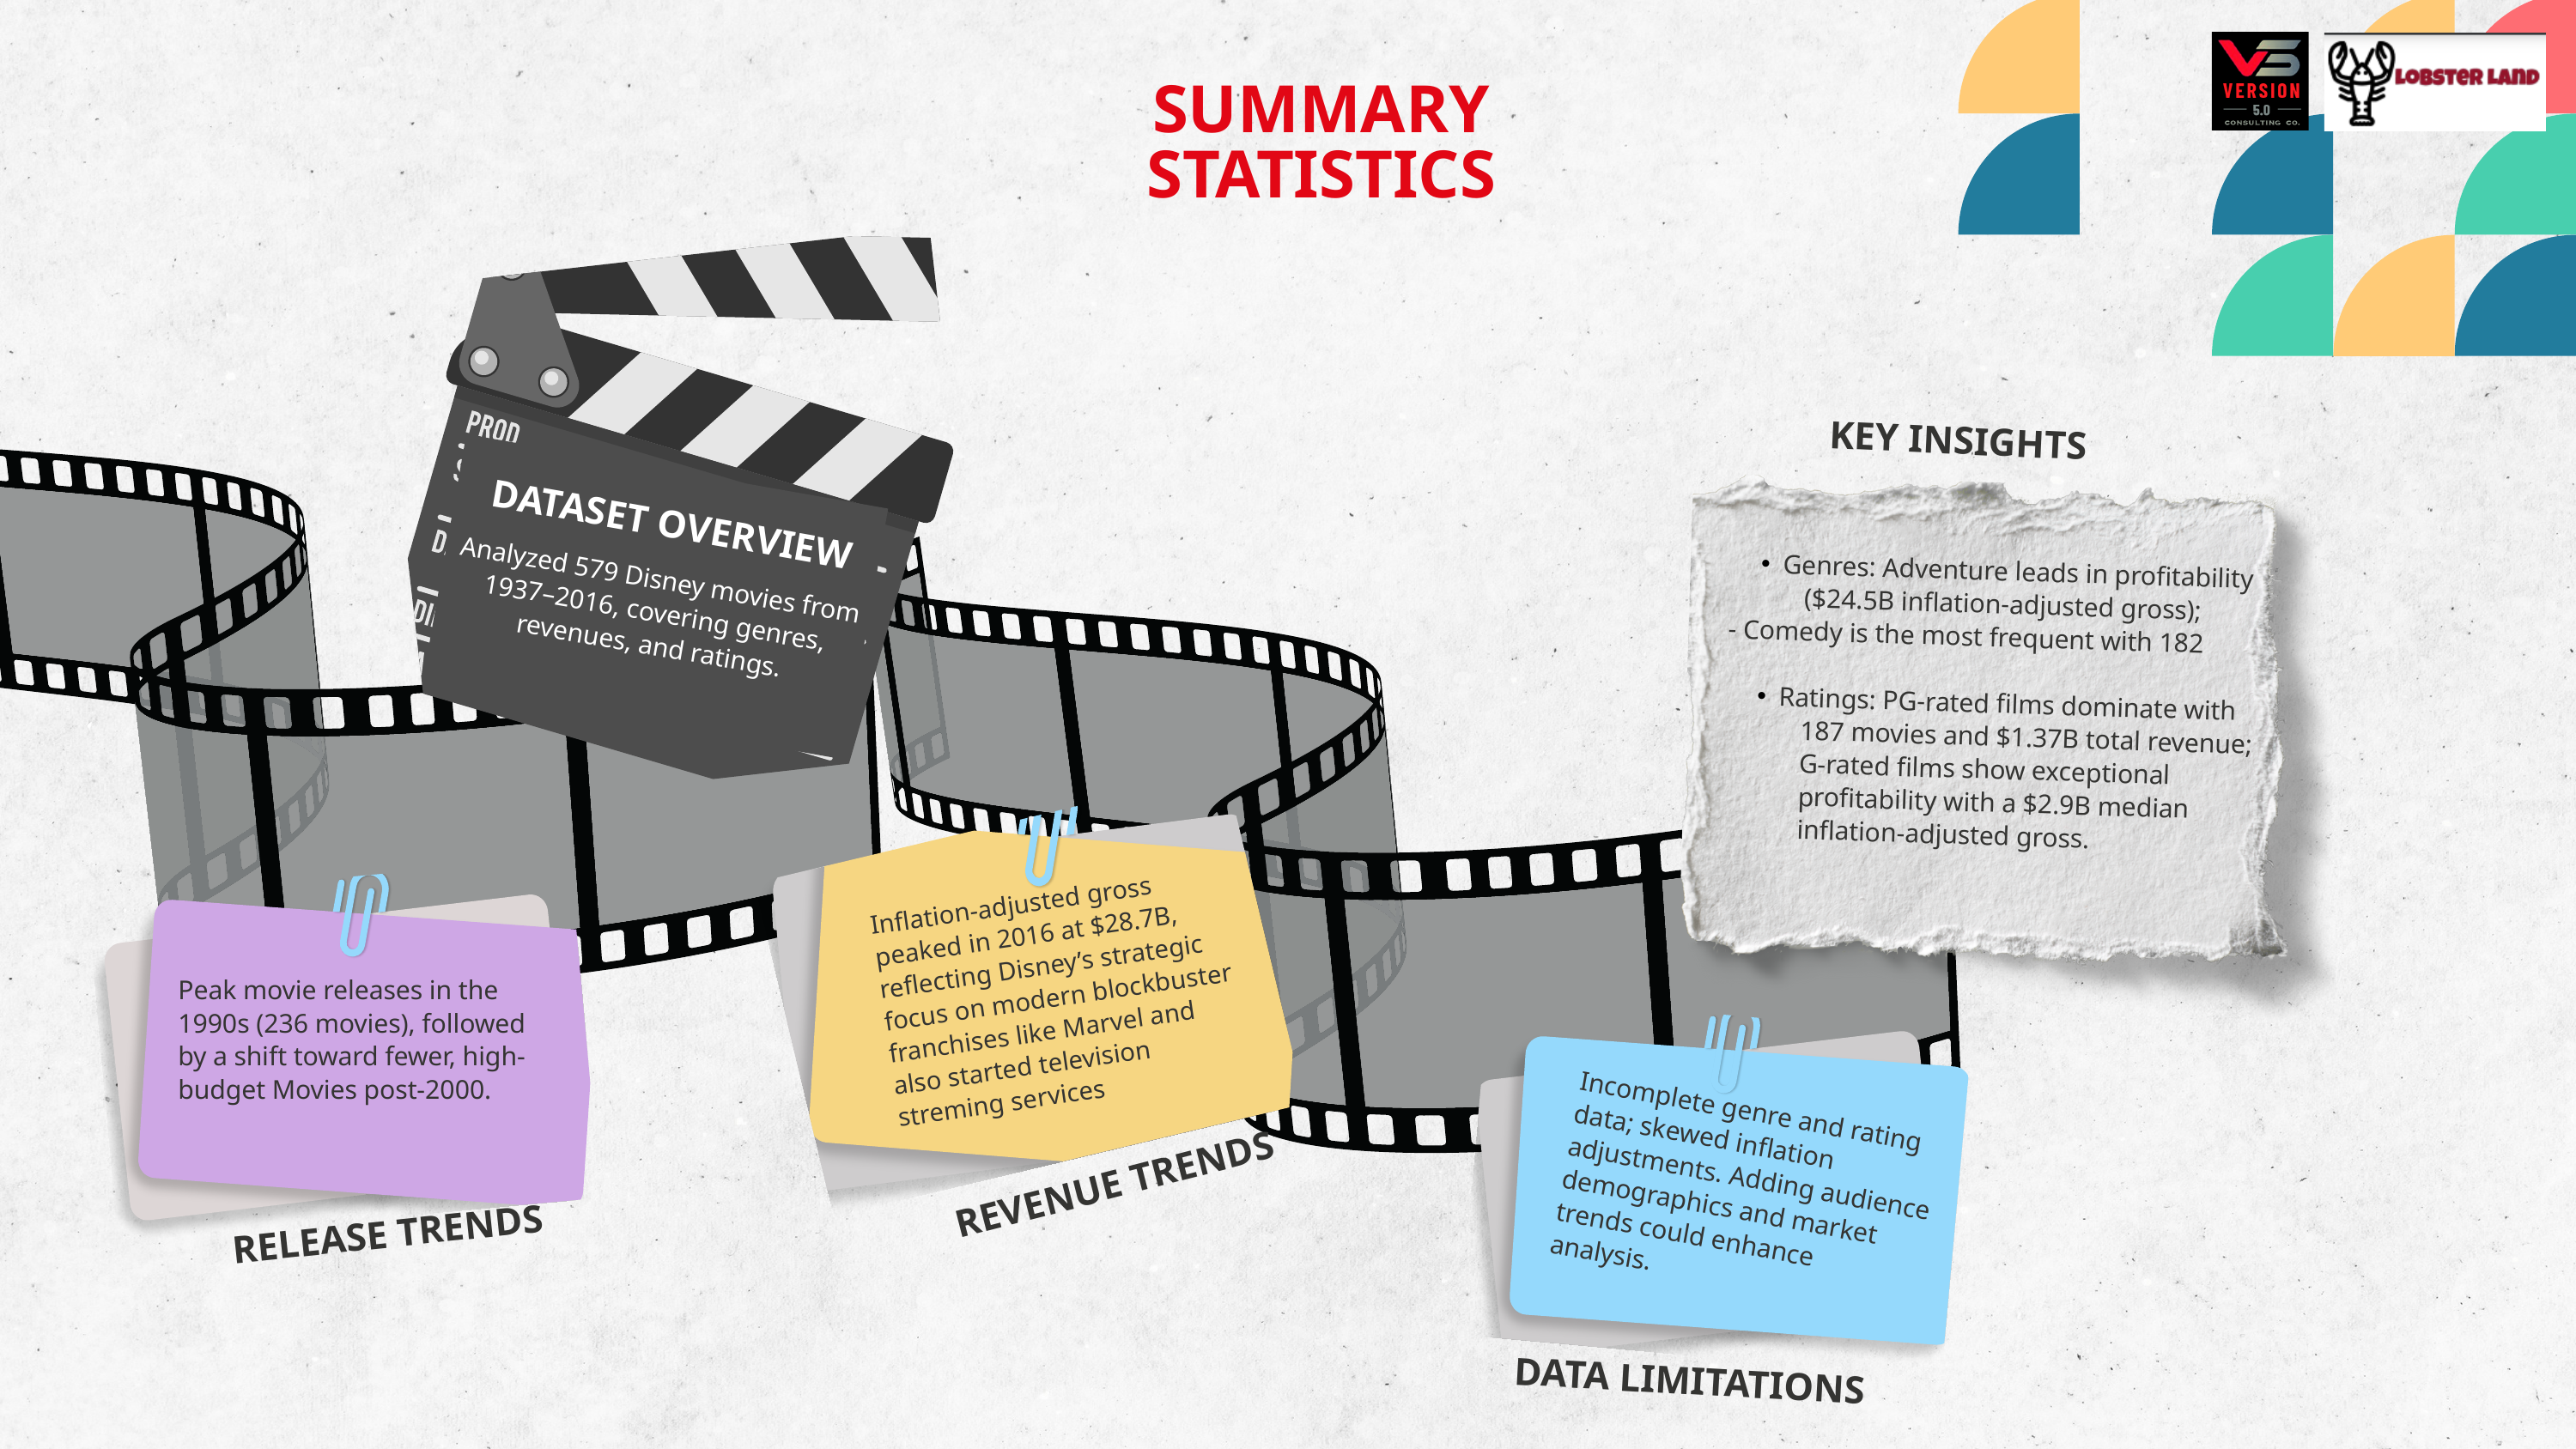

SUMMARY
STATISTICS
KEY INSIGHTS
DATASET OVERVIEW
Genres: Adventure leads in profitability ($24.5B inflation-adjusted gross);
 - Comedy is the most frequent with 182
Ratings: PG-rated films dominate with 187 movies and $1.37B total revenue; G-rated films show exceptional profitability with a $2.9B median inflation-adjusted gross.
Analyzed 579 Disney movies from 1937–2016, covering genres, revenues, and ratings.
Inflation-adjusted gross peaked in 2016 at $28.7B, reflecting Disney’s strategic focus on modern blockbuster franchises like Marvel and also started television streming services
Peak movie releases in the 1990s (236 movies), followed by a shift toward fewer, high-budget Movies post-2000.
Incomplete genre and rating data; skewed inflation adjustments. Adding audience demographics and market trends could enhance analysis.
REVENUE TRENDS
RELEASE TRENDS
DATA LIMITATIONS